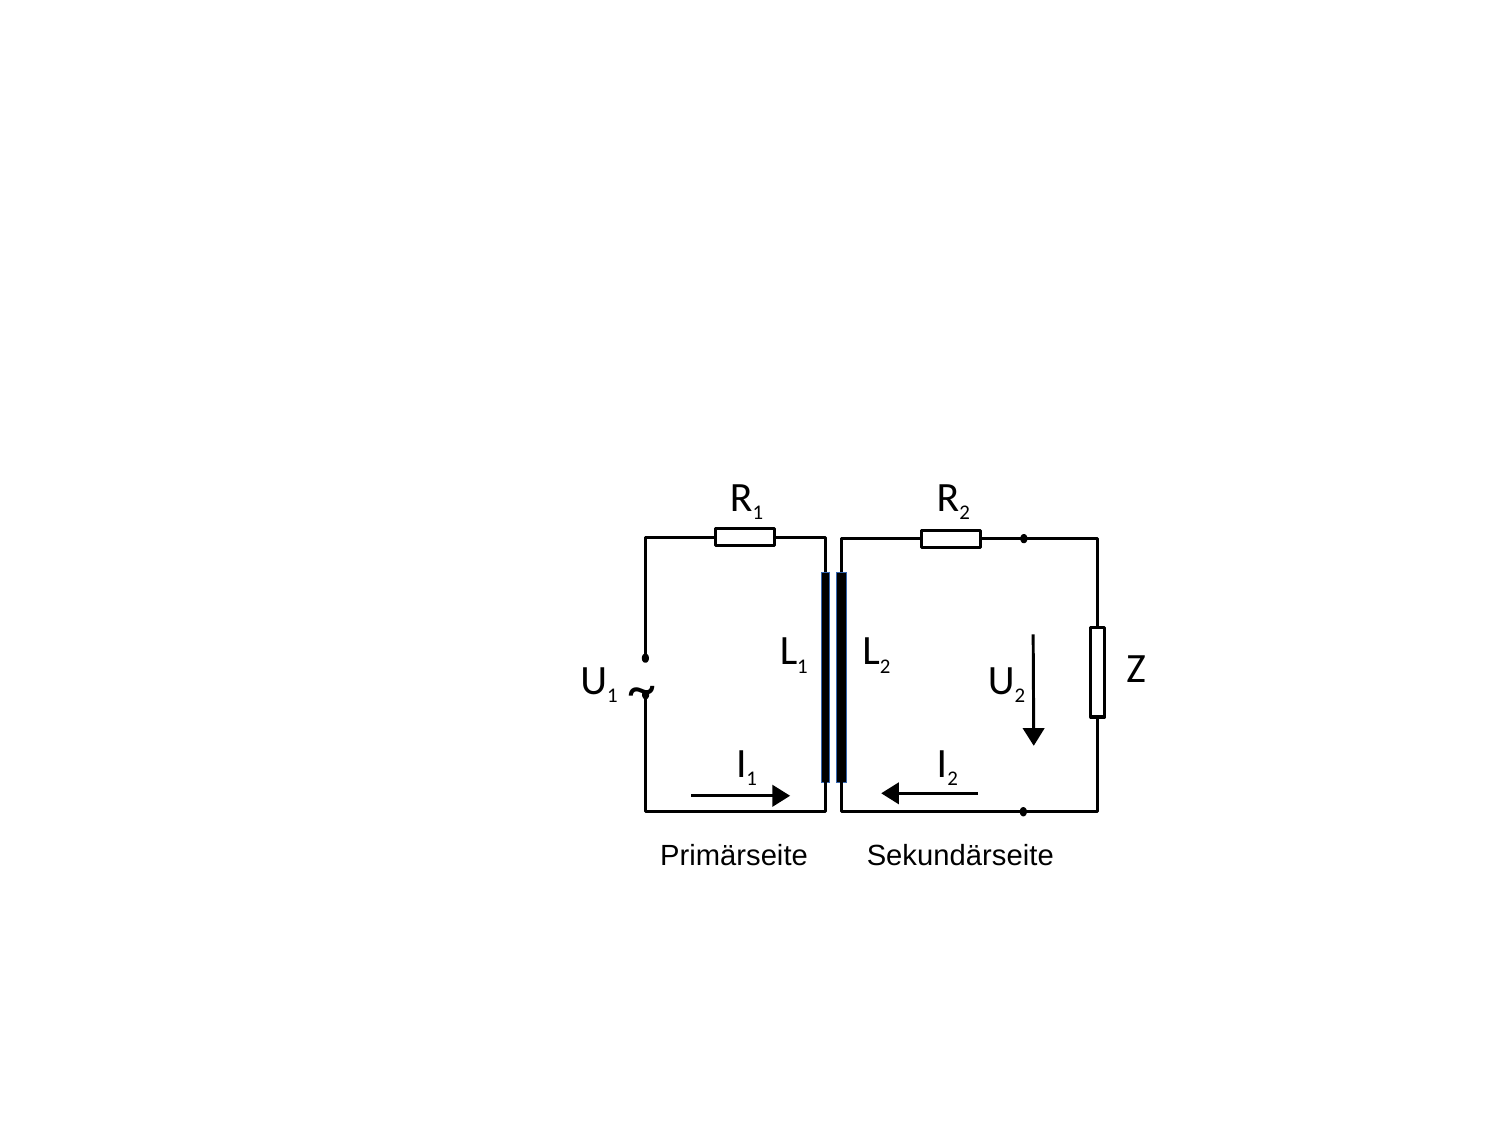

R1
R2
L1
L2
Z
~
U1
U2
I1
I2
Primärseite
Sekundärseite